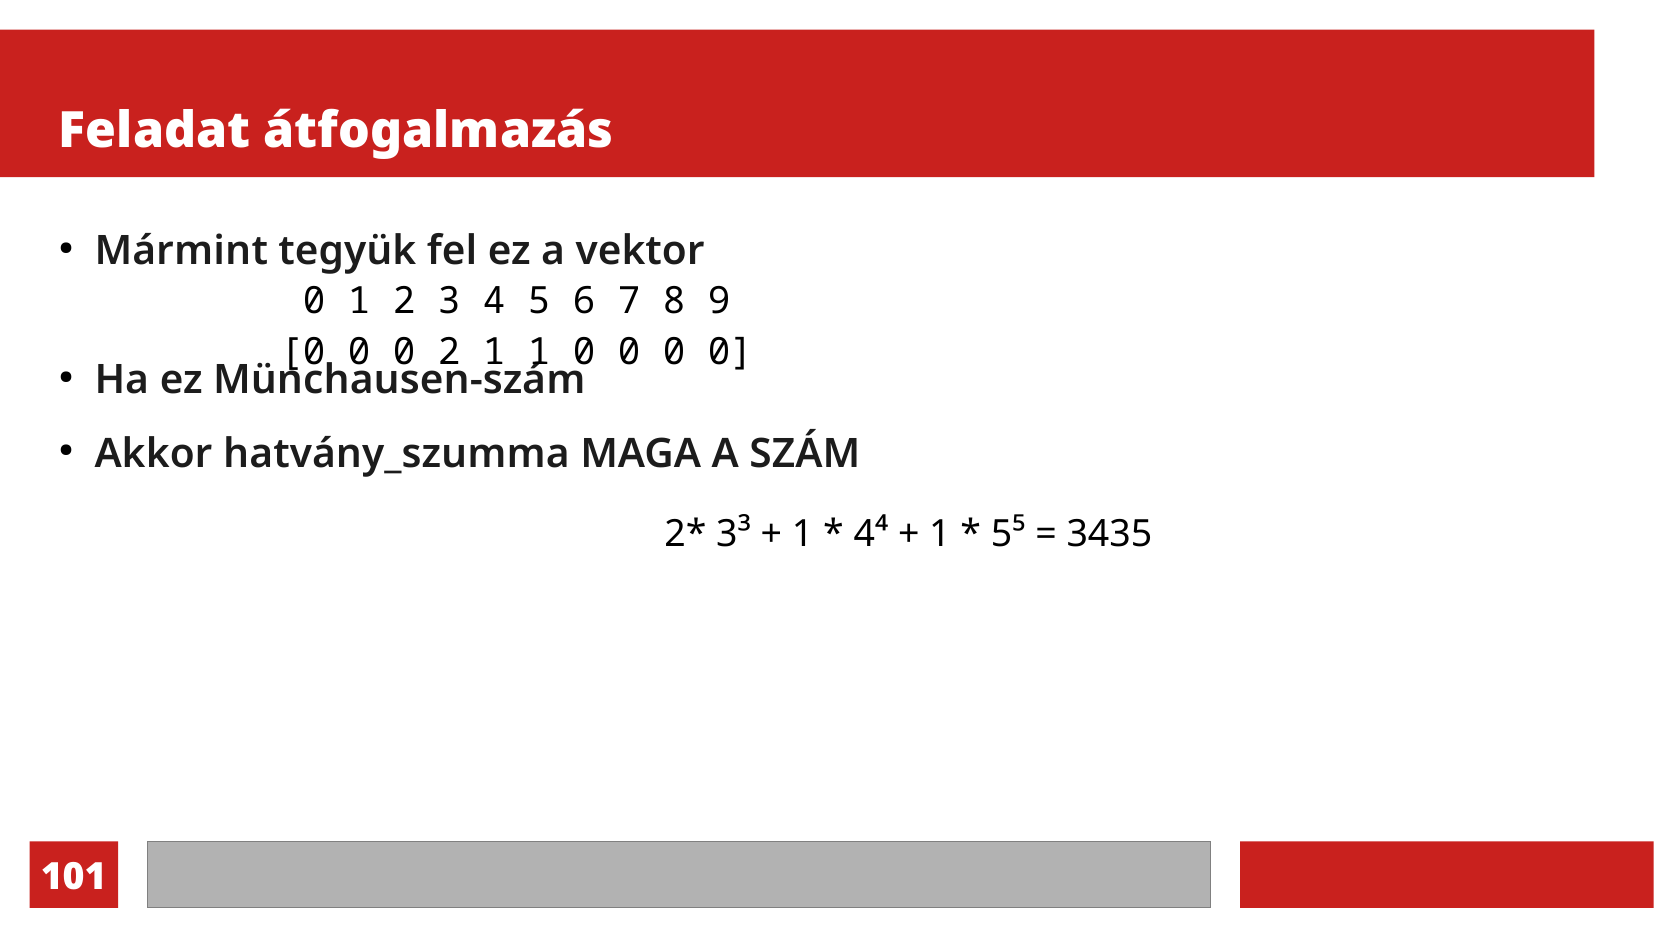

# Feladat átfogalmazás
Mármint tegyük fel ez a vektor
Ha ez Münchausen-szám
Akkor hatvány_szumma MAGA A SZÁM
 0 1 2 3 4 5 6 7 8 9
[0 0 0 2 1 1 0 0 0 0]
2* 3³ + 1 * 4⁴ + 1 * 5⁵ = 3435
101